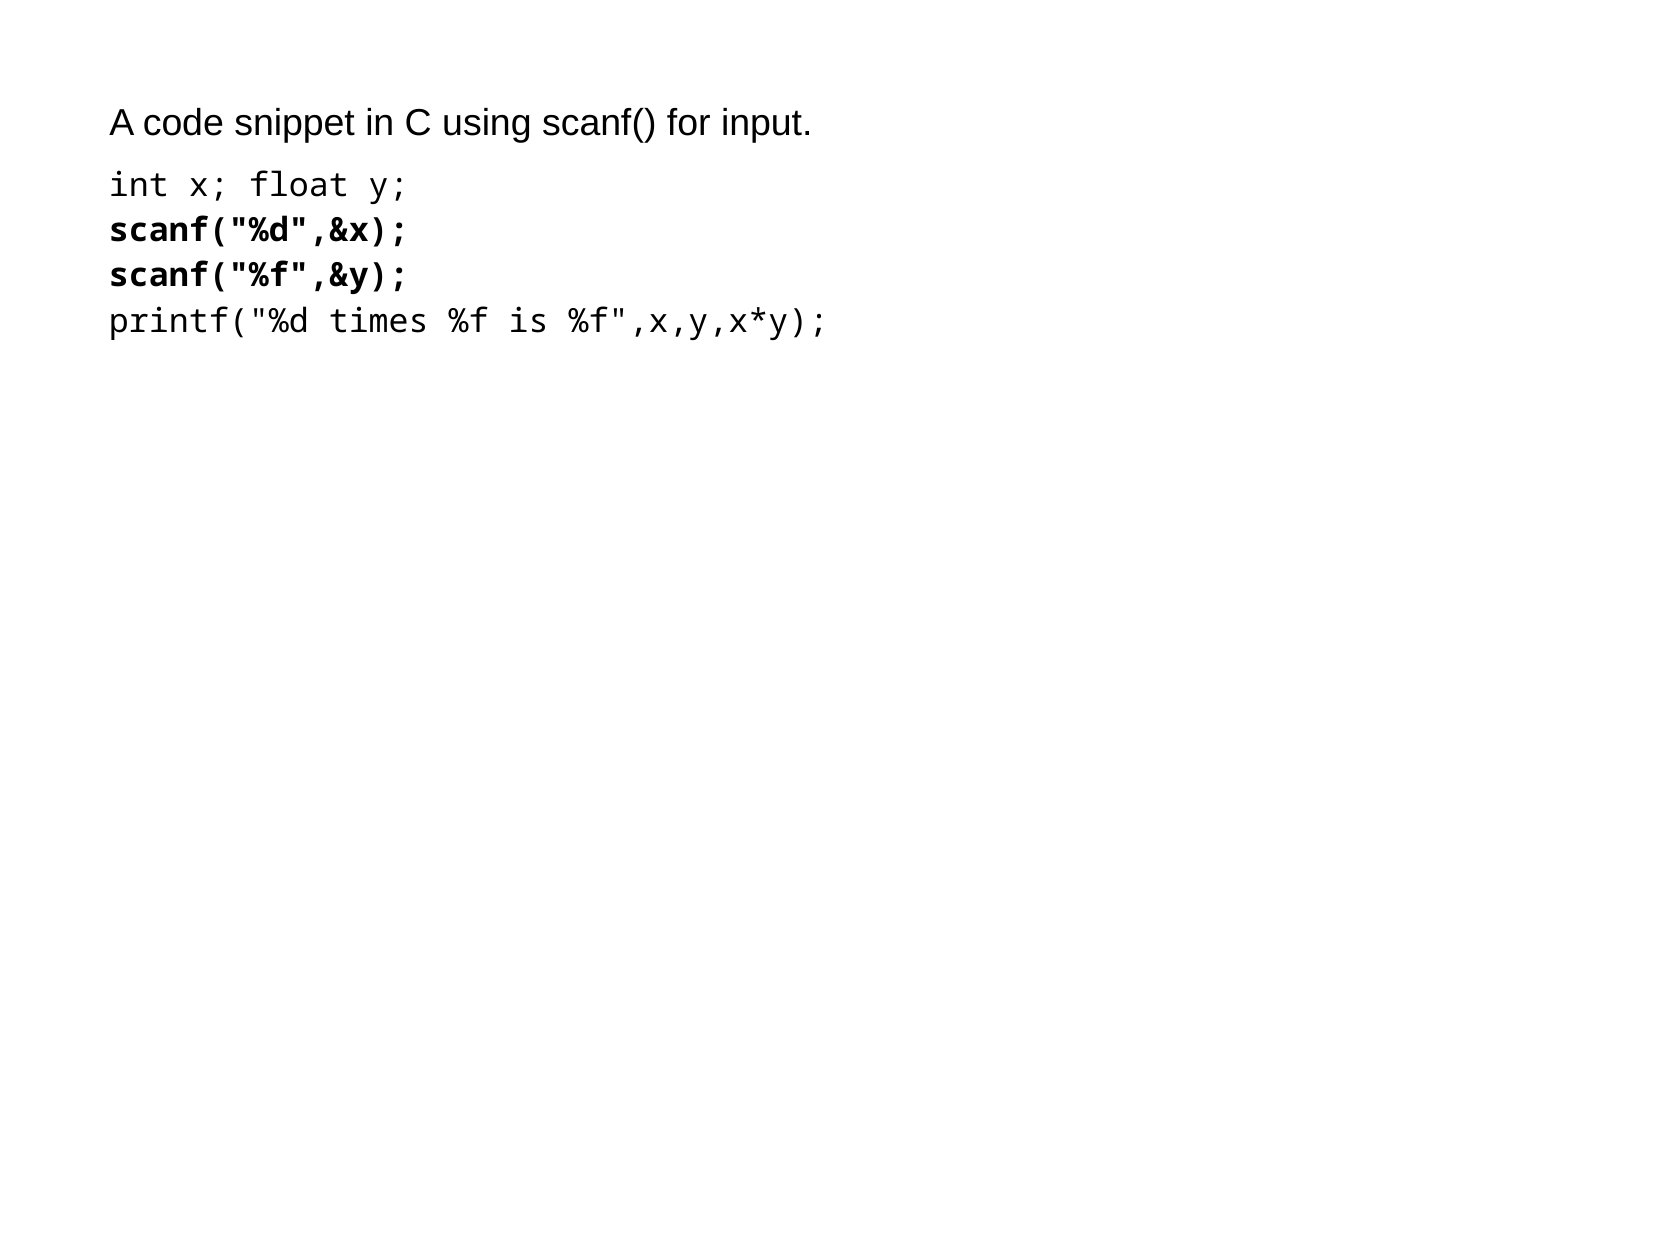

A code snippet in C using scanf() for input.
int x; float y;
scanf("%d",&x);
scanf("%f",&y);
printf("%d times %f is %f",x,y,x*y);